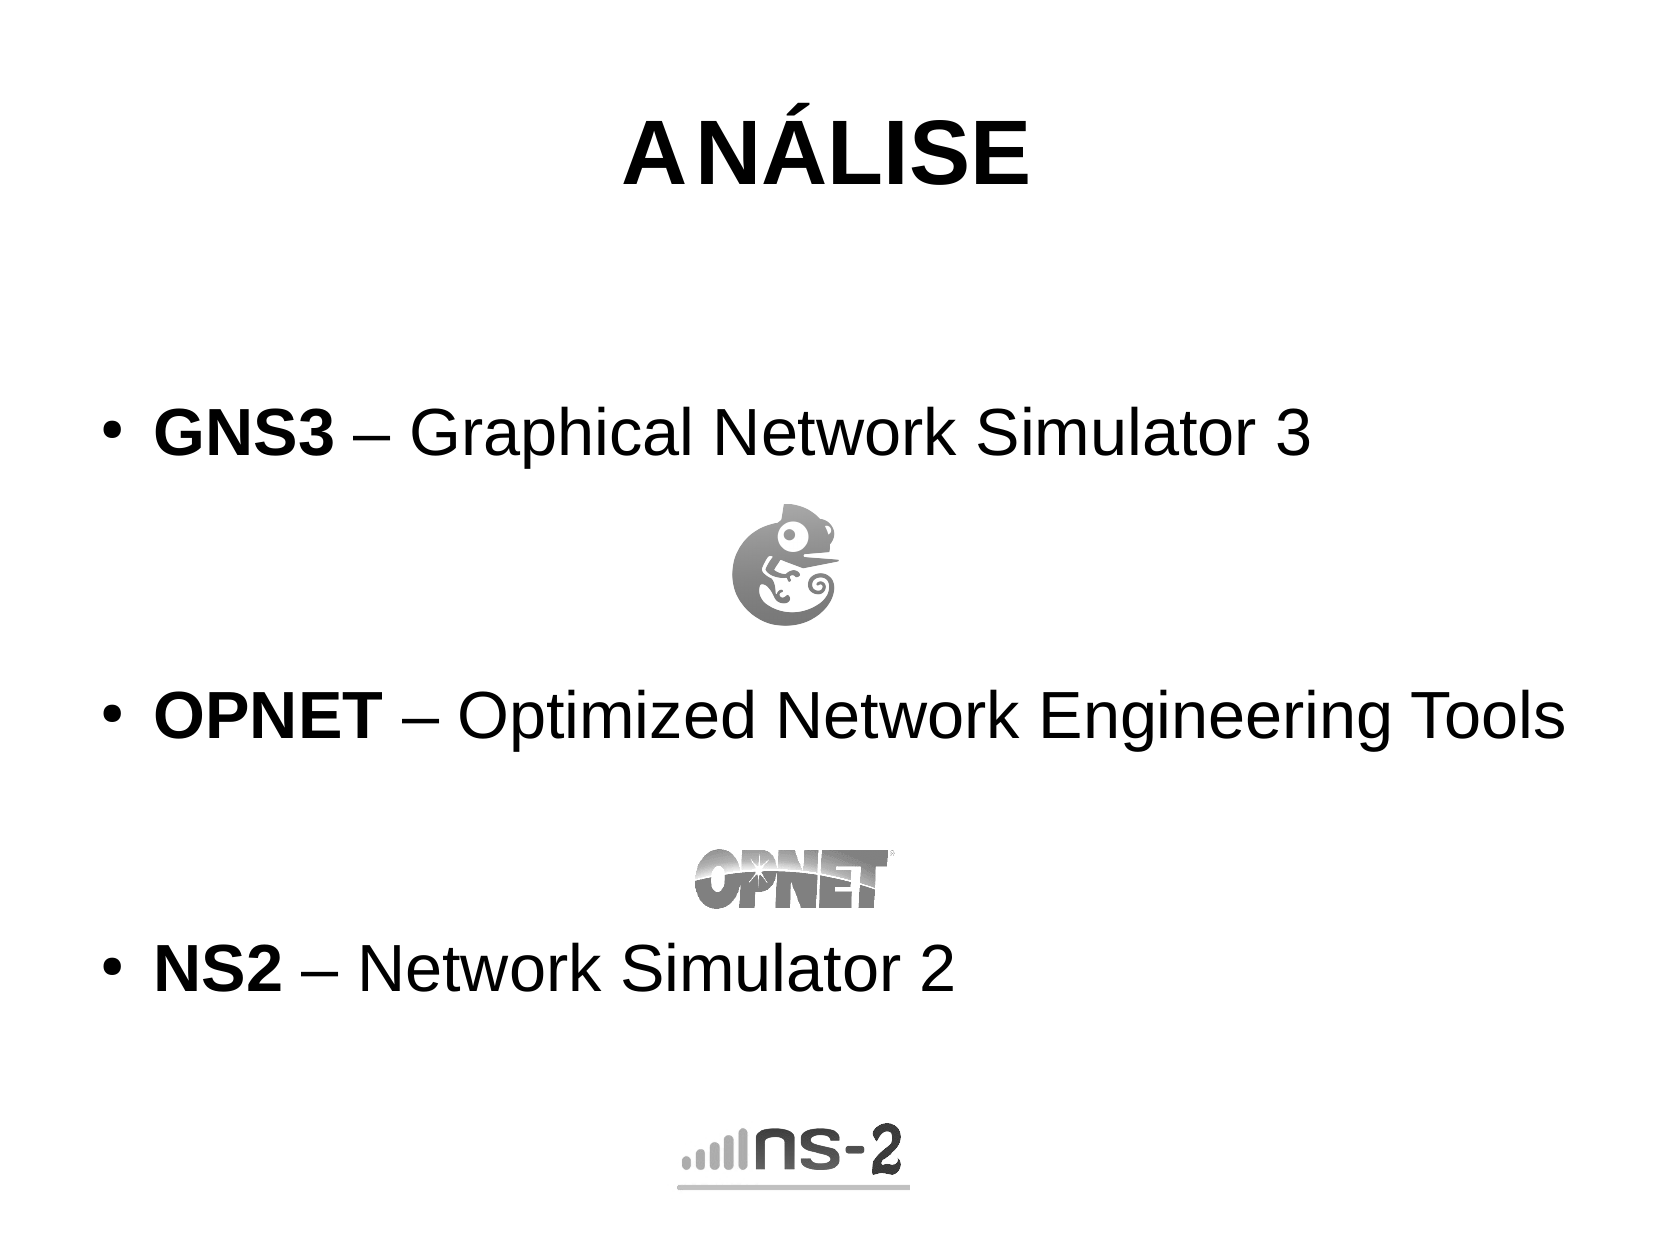

# A	NÁLISE
GNS3 – Graphical Network Simulator 3
OPNET – Optimized Network Engineering Tools
NS2 – Network Simulator 2